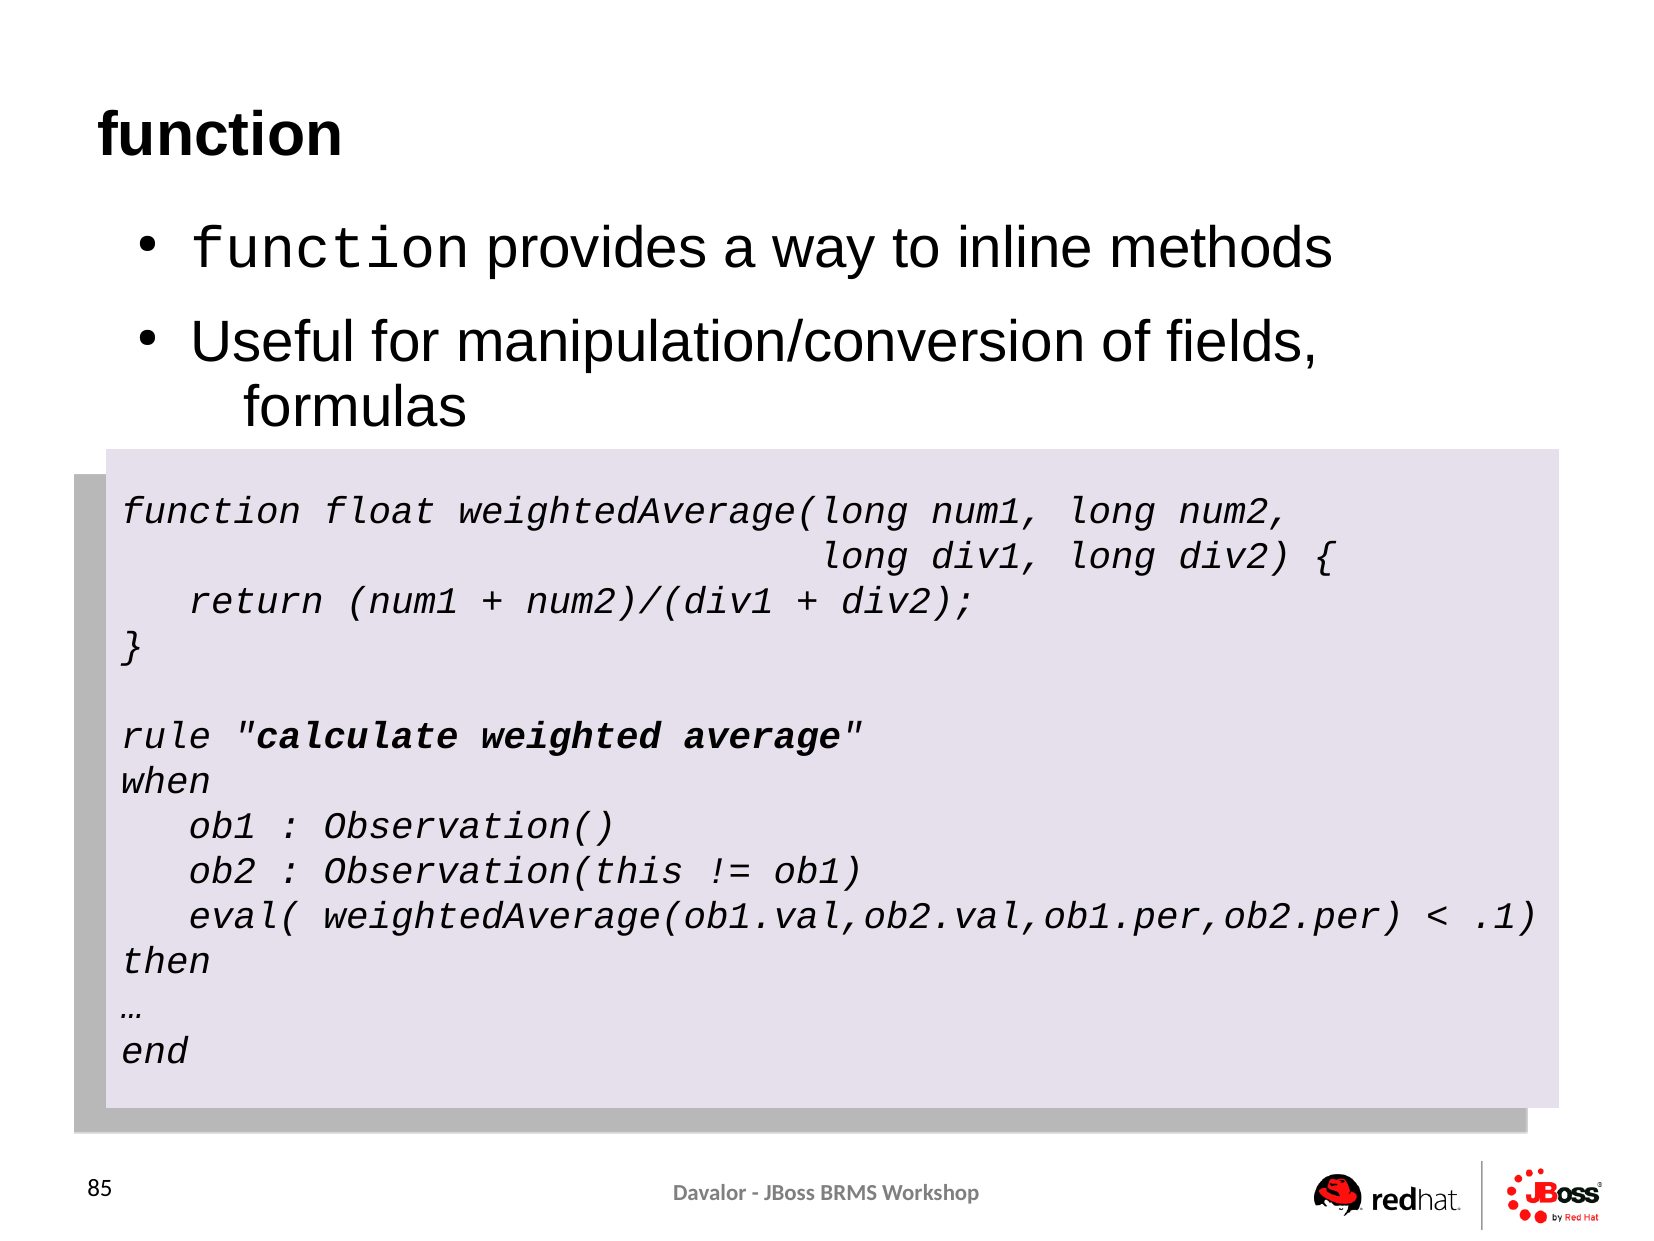

# function
function provides a way to inline methods
Useful for manipulation/conversion of fields, formulas
function float weightedAverage(long num1, long num2,
 long div1, long div2) {
 return (num1 + num2)/(div1 + div2);
}
rule "calculate weighted average"
when
 ob1 : Observation()
 ob2 : Observation(this != ob1)
 eval( weightedAverage(ob1.val,ob2.val,ob1.per,ob2.per) < .1)
then
…
end